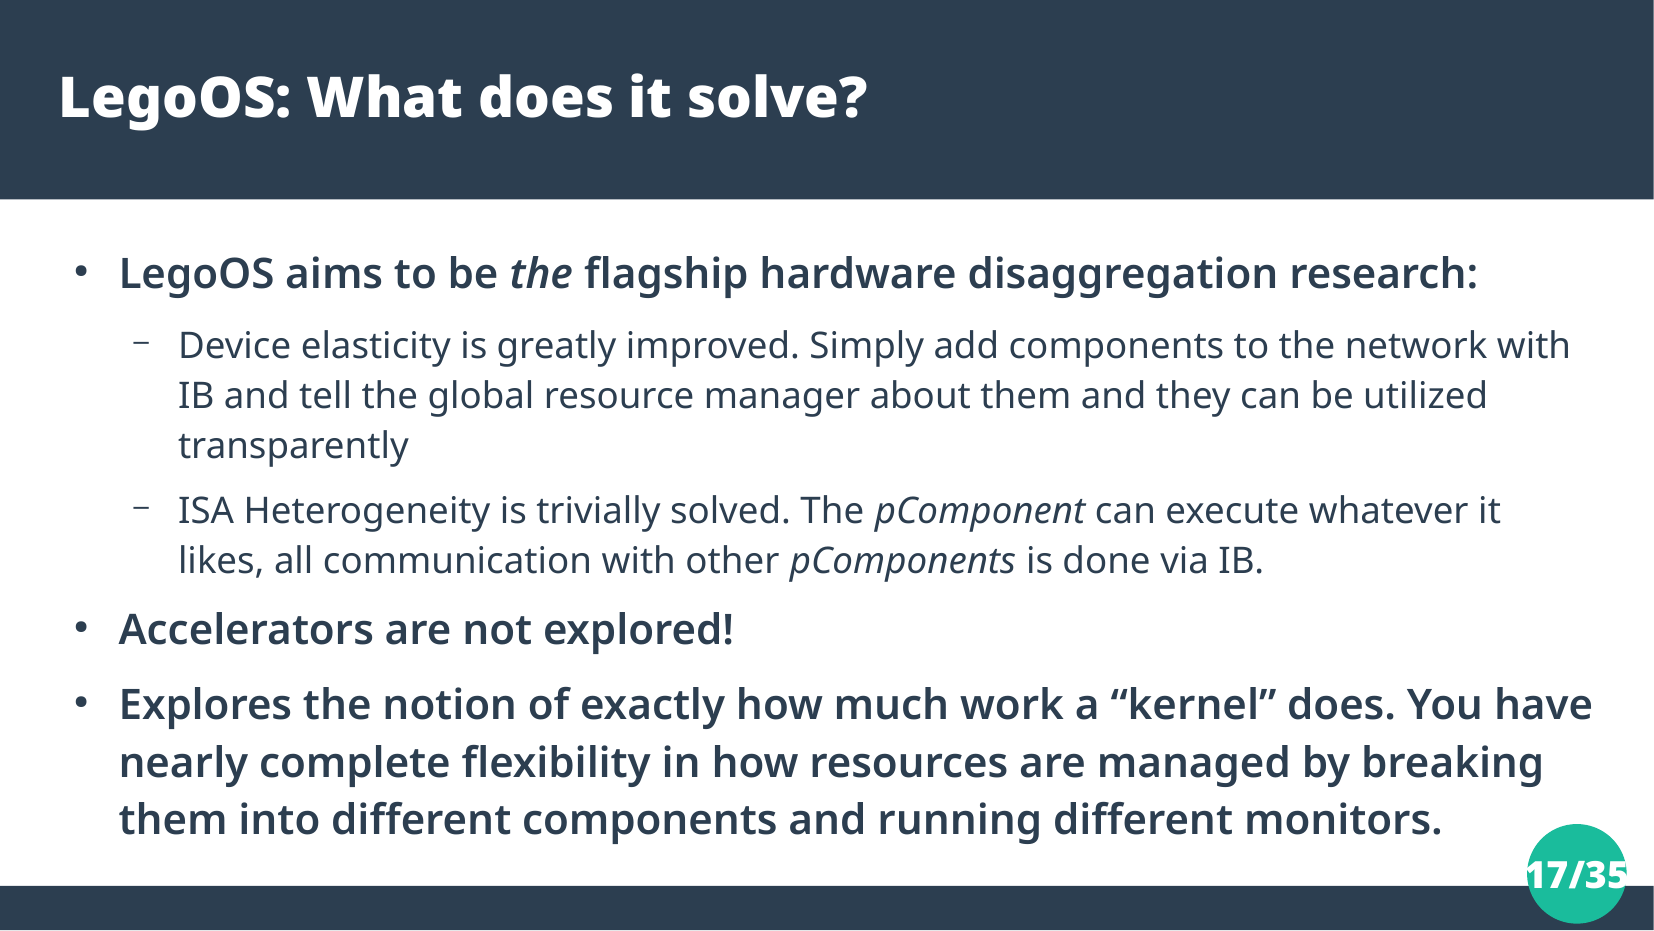

# LegoOS: What does it solve?
LegoOS aims to be the flagship hardware disaggregation research:
Device elasticity is greatly improved. Simply add components to the network with IB and tell the global resource manager about them and they can be utilized transparently
ISA Heterogeneity is trivially solved. The pComponent can execute whatever it likes, all communication with other pComponents is done via IB.
Accelerators are not explored!
Explores the notion of exactly how much work a “kernel” does. You have nearly complete flexibility in how resources are managed by breaking them into different components and running different monitors.